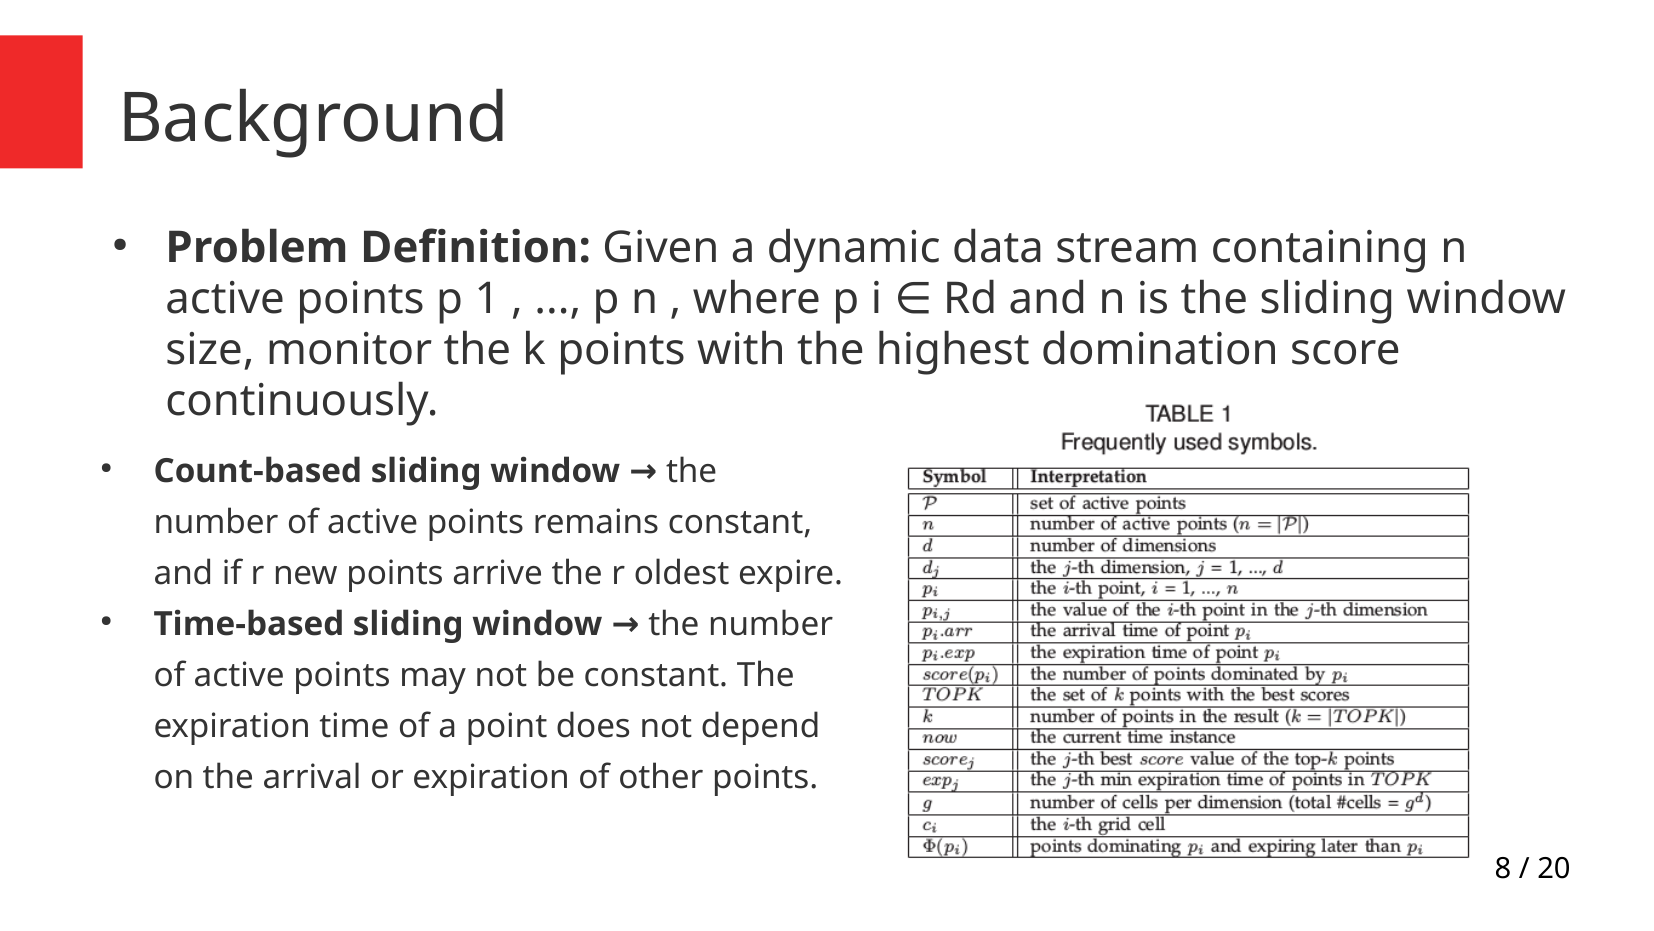

# Background
Problem Definition: Given a dynamic data stream containing n active points p 1 , ..., p n , where p i ∈ Rd and n is the sliding window size, monitor the k points with the highest domination score continuously.
Count-based sliding window → the number of active points remains constant, and if r new points arrive the r oldest expire.
Time-based sliding window → the number of active points may not be constant. The expiration time of a point does not depend on the arrival or expiration of other points.
8